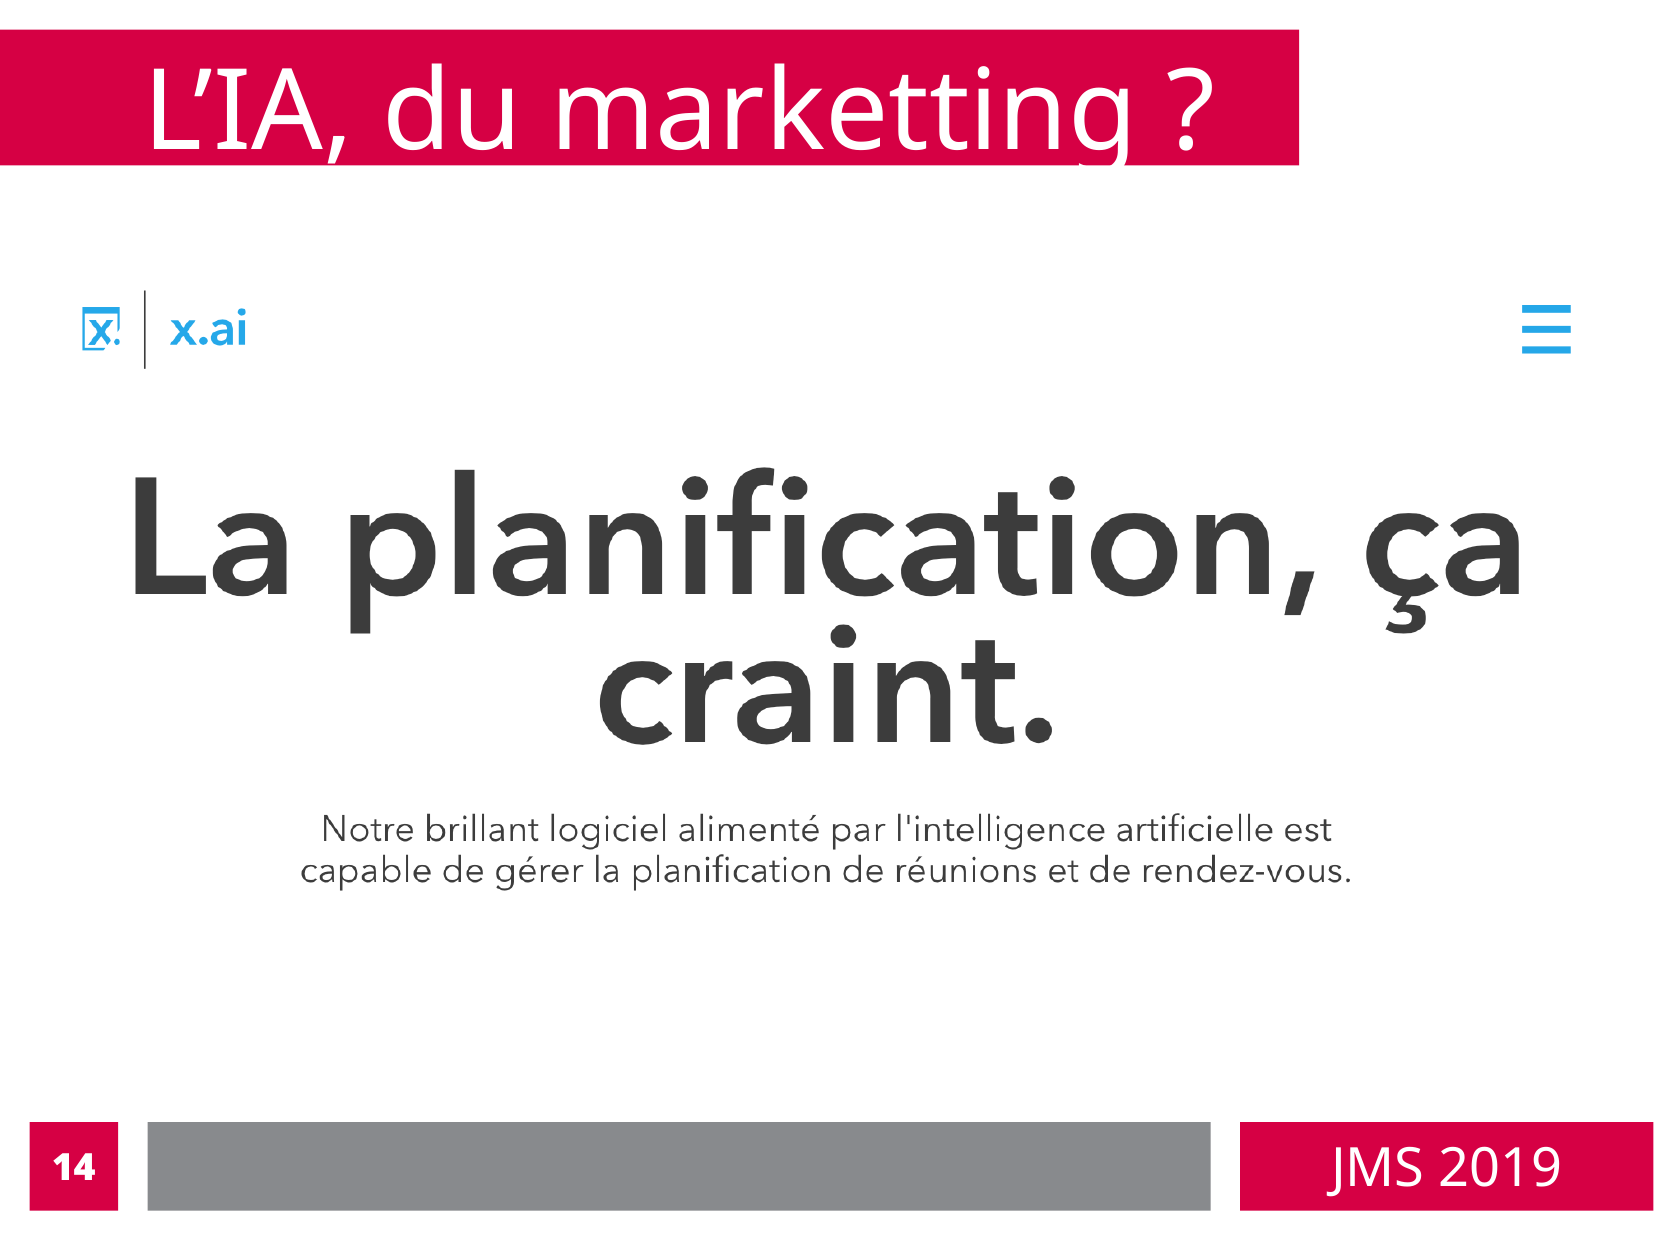

# L’IA, du marketting ?
 Amy Ingram – X.ai
14